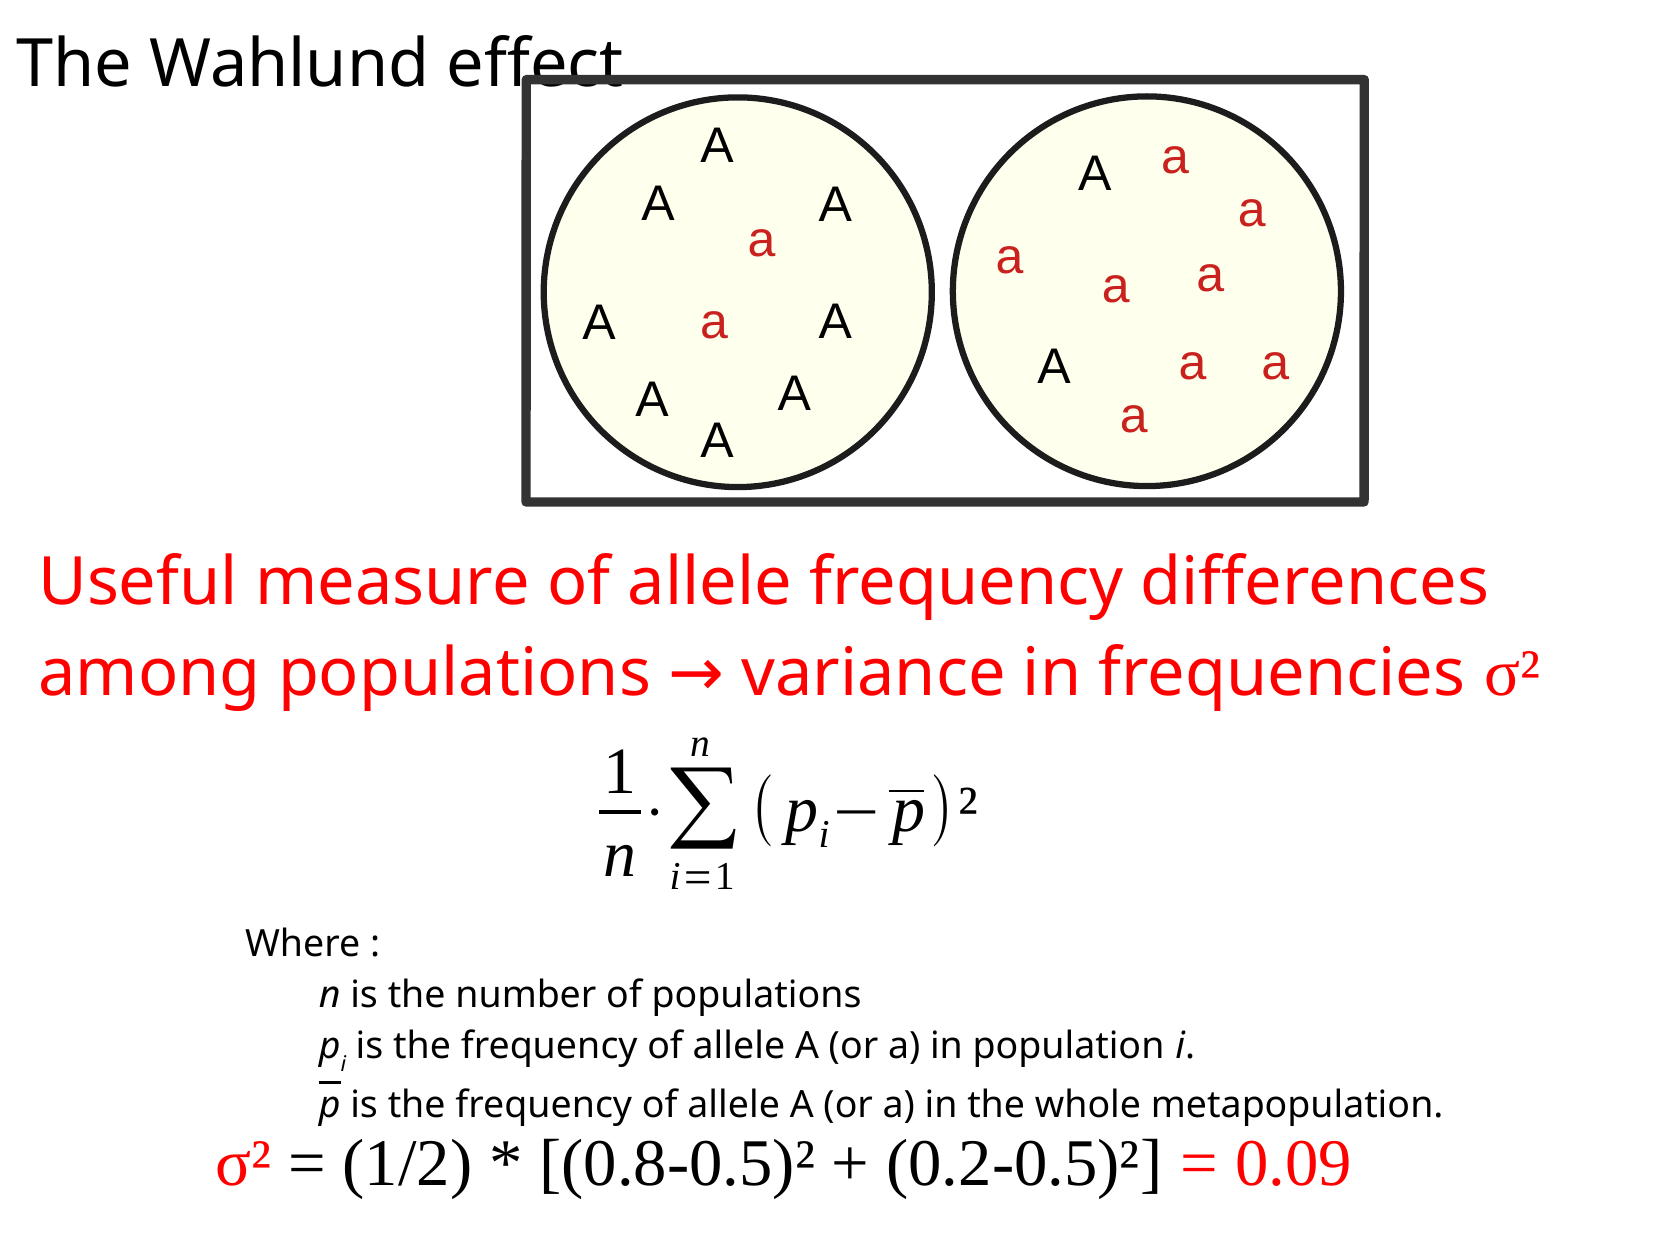

The Wahlund effect
A
a
A
A
A
a
a
a
a
a
a
A
A
a
a
A
A
A
a
A
Useful measure of allele frequency differences among populations → variance in frequencies σ²
Where :
	n is the number of populations
	pi is the frequency of allele A (or a) in population i.
	p is the frequency of allele A (or a) in the whole metapopulation.
σ² = (1/2) * [(0.8-0.5)² + (0.2-0.5)²] = 0.09